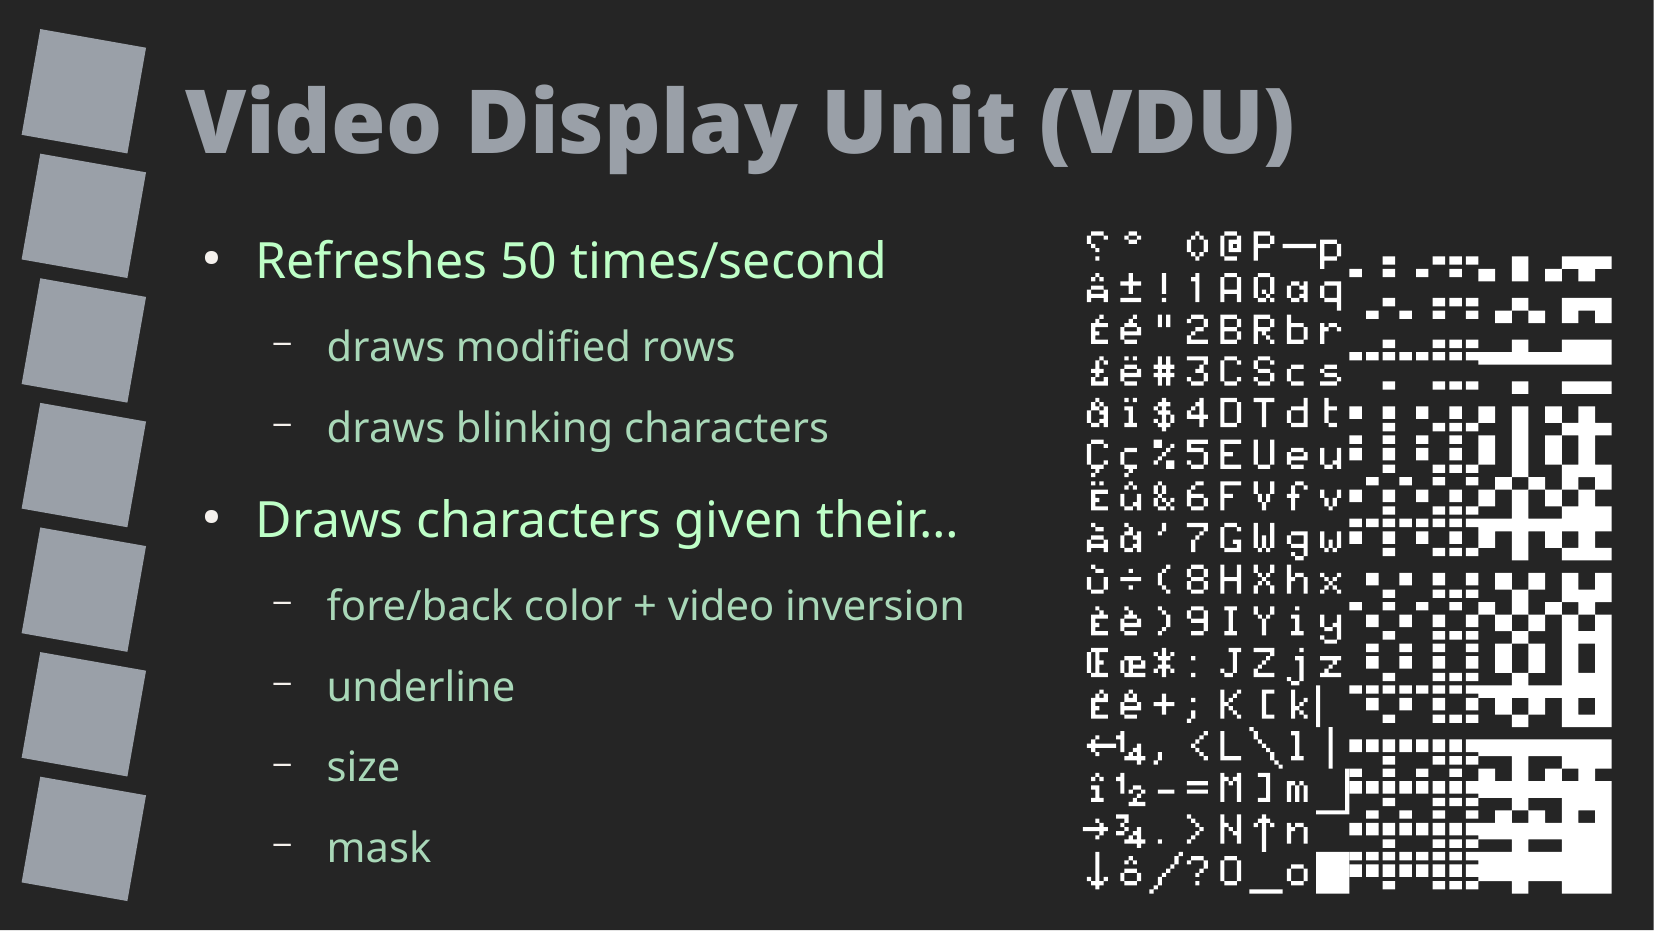

# Video Display Unit (VDU)
Refreshes 50 times/second
draws modified rows
draws blinking characters
Draws characters given their…
fore/back color + video inversion
underline
size
mask